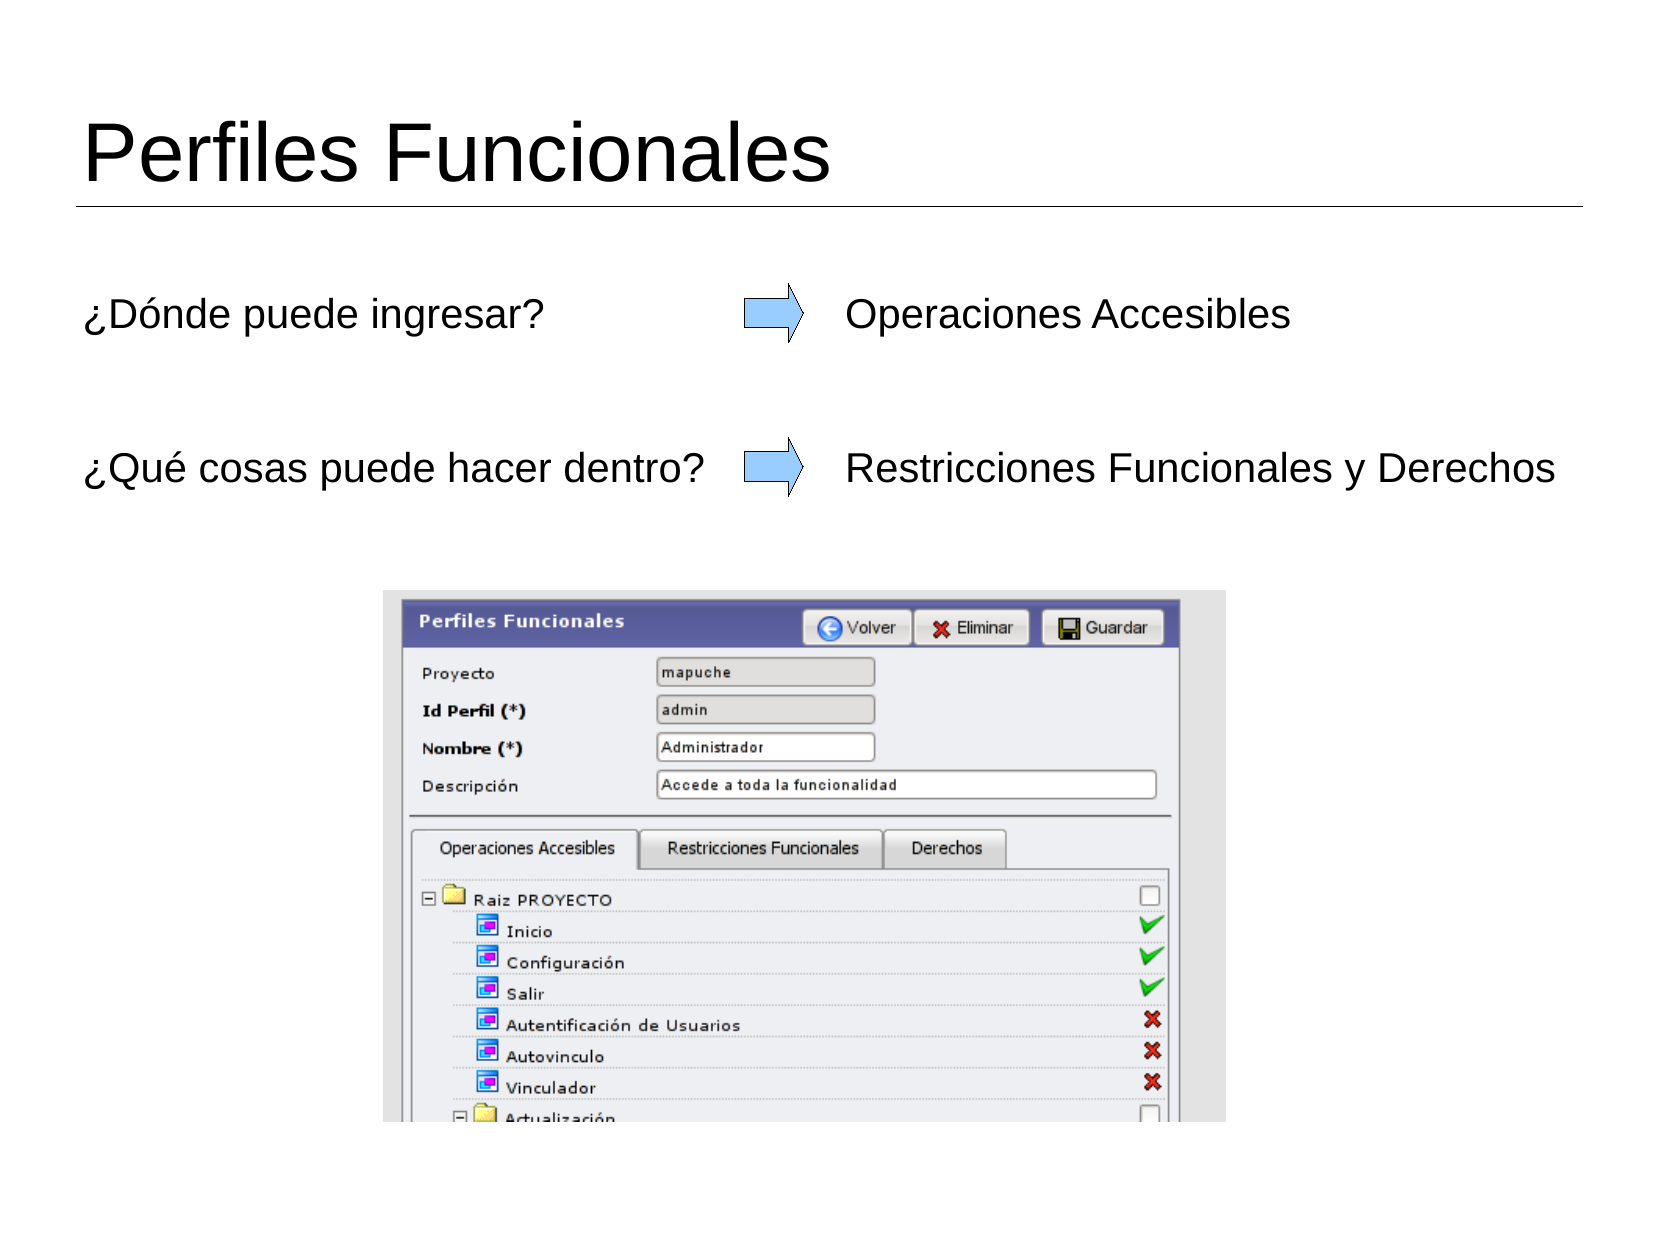

# Perfiles Funcionales
¿Dónde puede ingresar?
¿Qué cosas puede hacer dentro?
Operaciones Accesibles
Restricciones Funcionales y Derechos